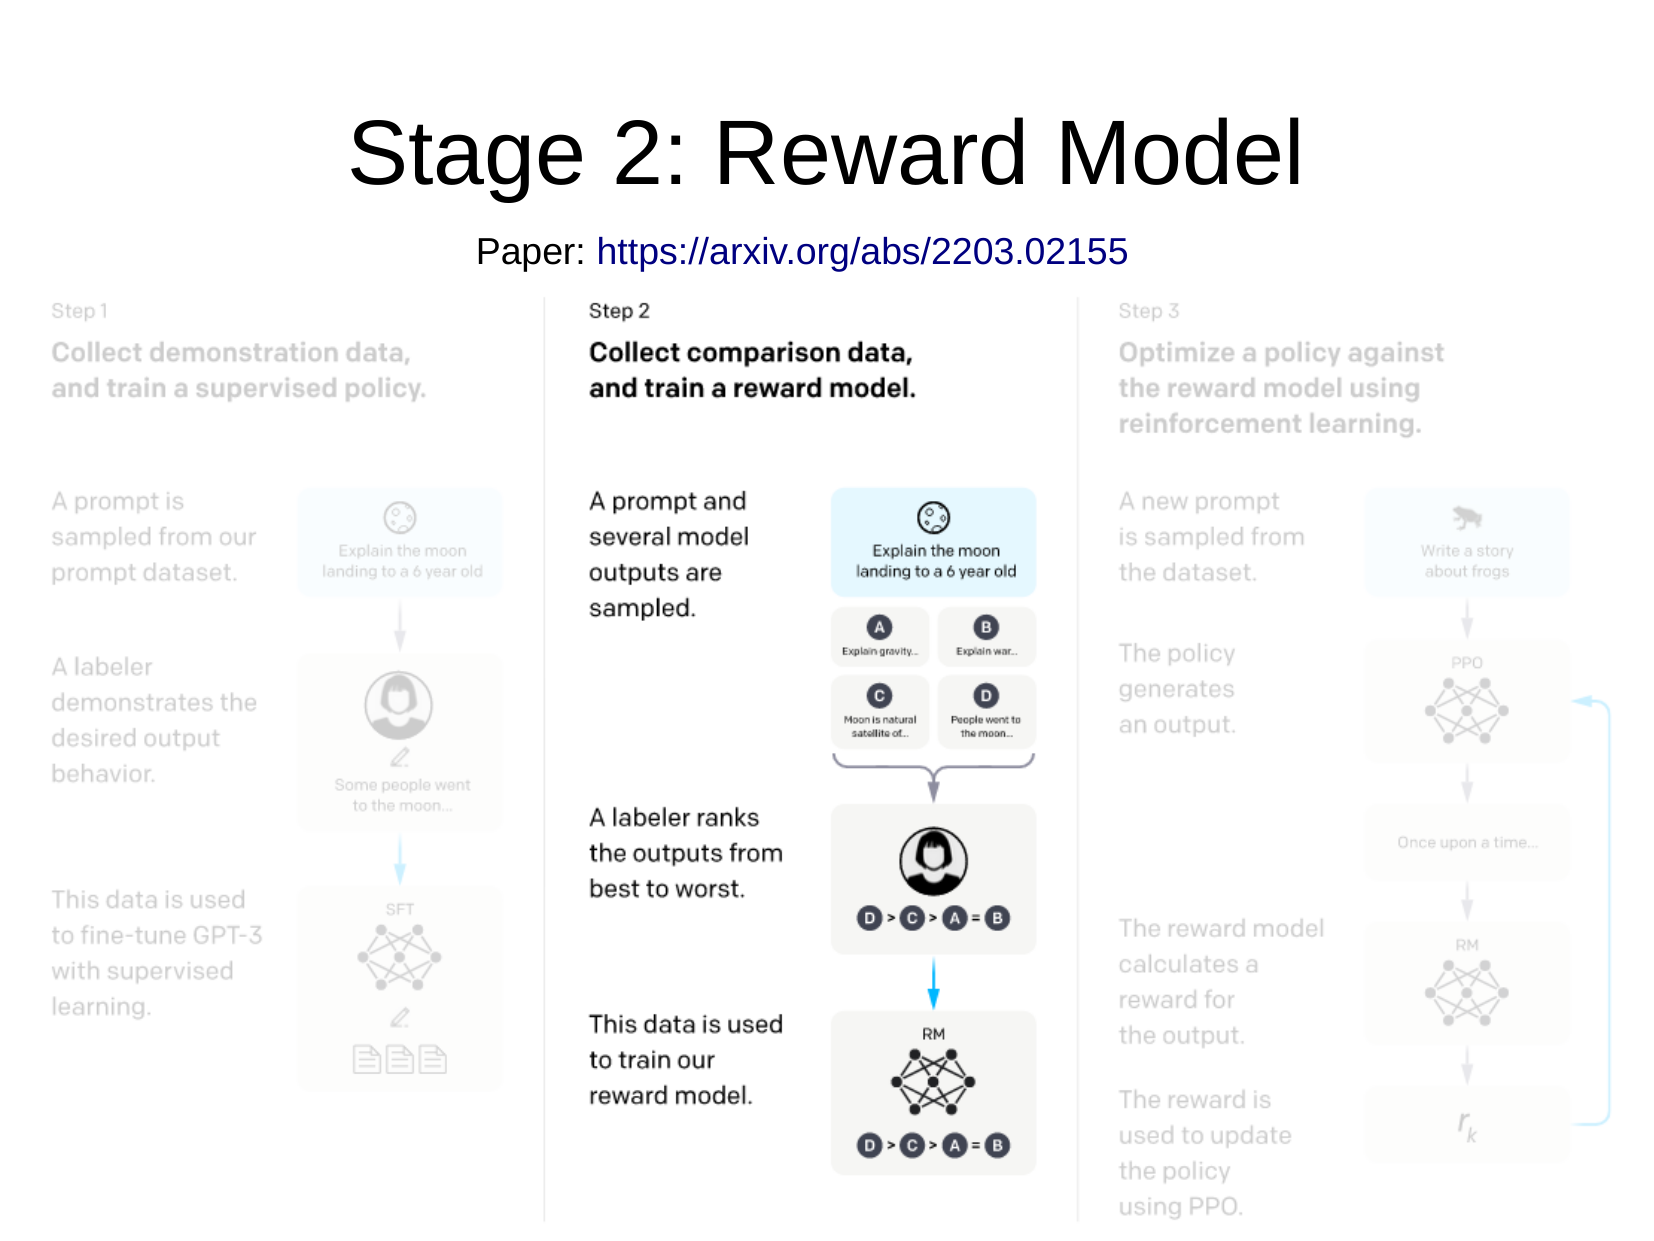

# Stage 2: Reward Model
Paper: https://arxiv.org/abs/2203.02155